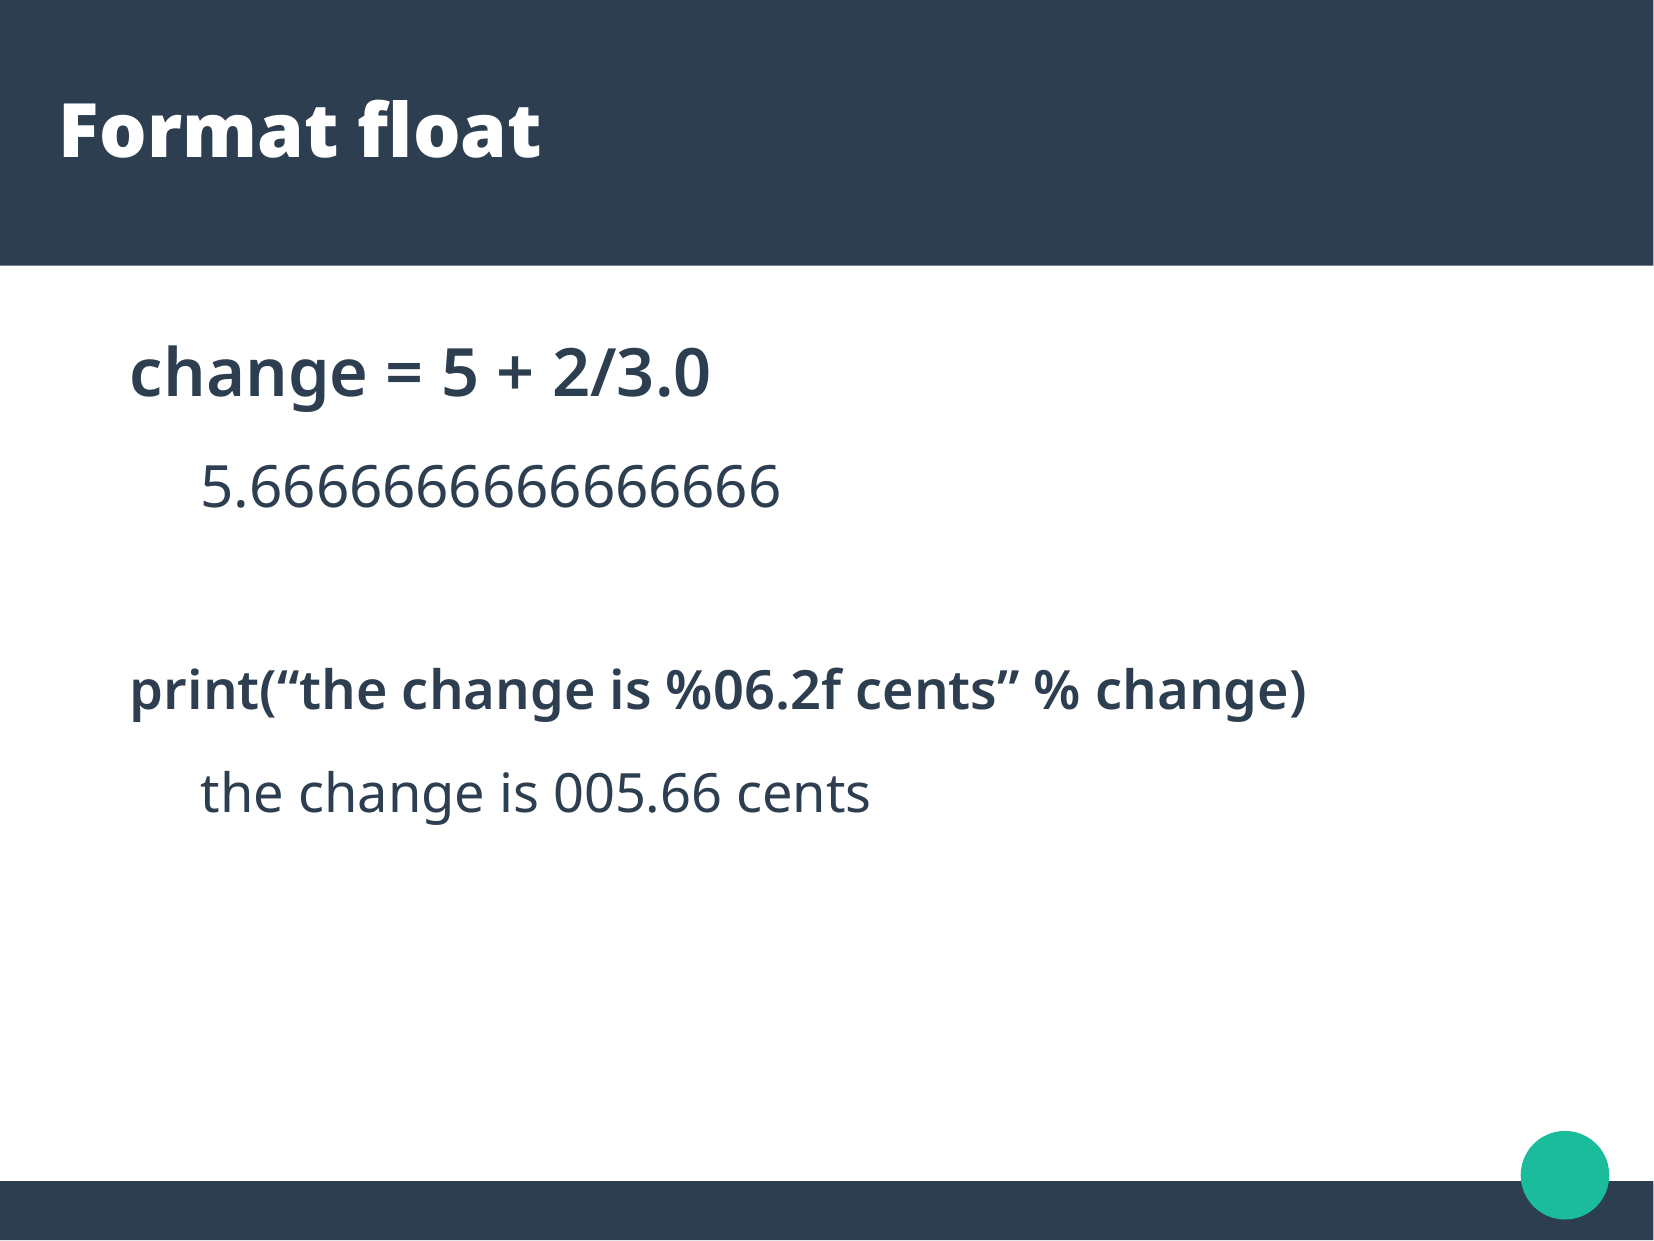

# Format float
change = 5 + 2/3.0
5.6666666666666666
print(“the change is %06.2f cents” % change)
the change is 005.66 cents